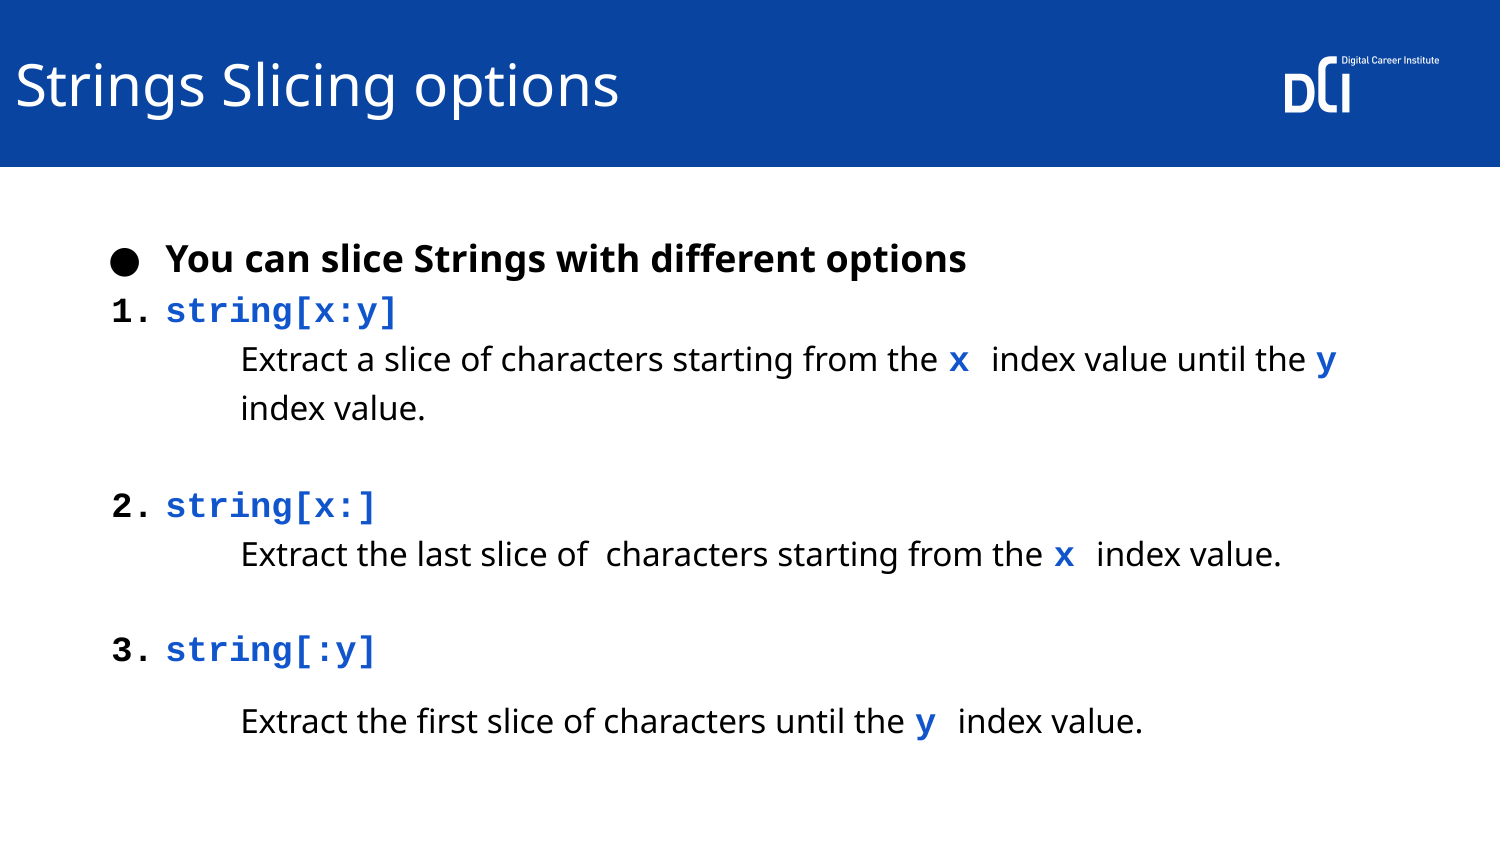

# Strings Slicing options
You can slice Strings with different options
string[x:y]
	Extract a slice of characters starting from the x index value until the y
	index value.
string[x:]
	Extract the last slice of characters starting from the x index value.
string[:y]
Extract the first slice of characters until the y index value.